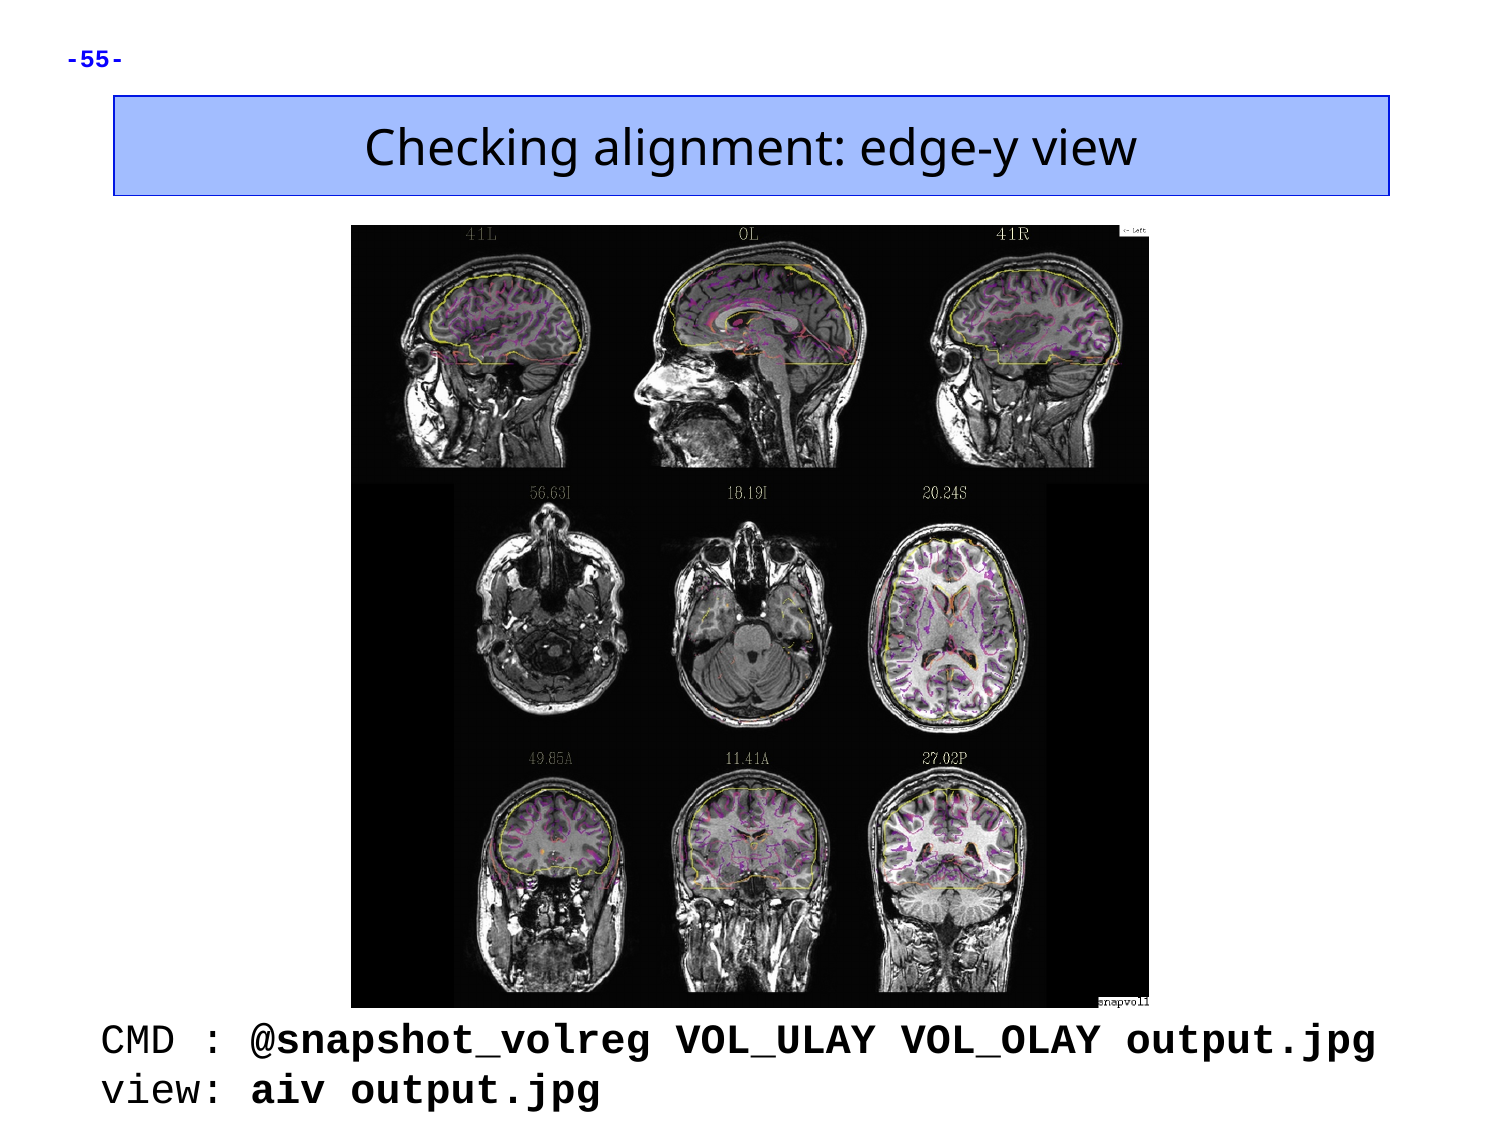

Checking alignment: edge-y view
CMD : @snapshot_volreg VOL_ULAY VOL_OLAY output.jpg
view: aiv output.jpg